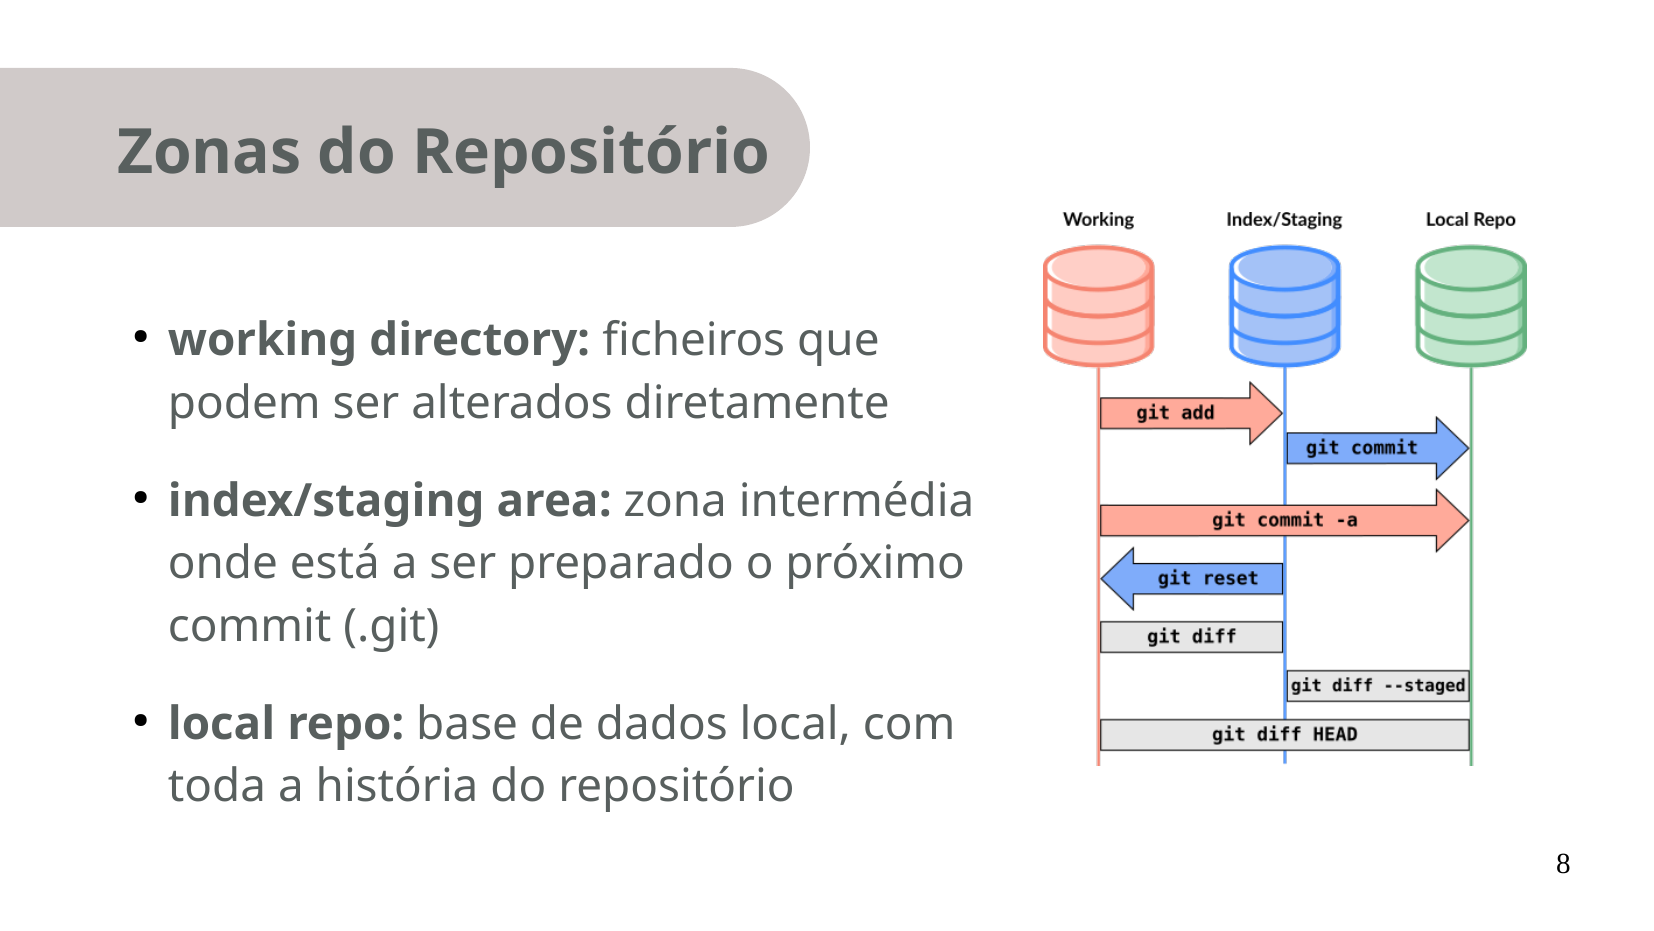

# Git
 Zonas do Repositório
working directory: ficheiros que podem ser alterados diretamente
index/staging area: zona intermédia onde está a ser preparado o próximo commit (.git)
local repo: base de dados local, com toda a história do repositório
8